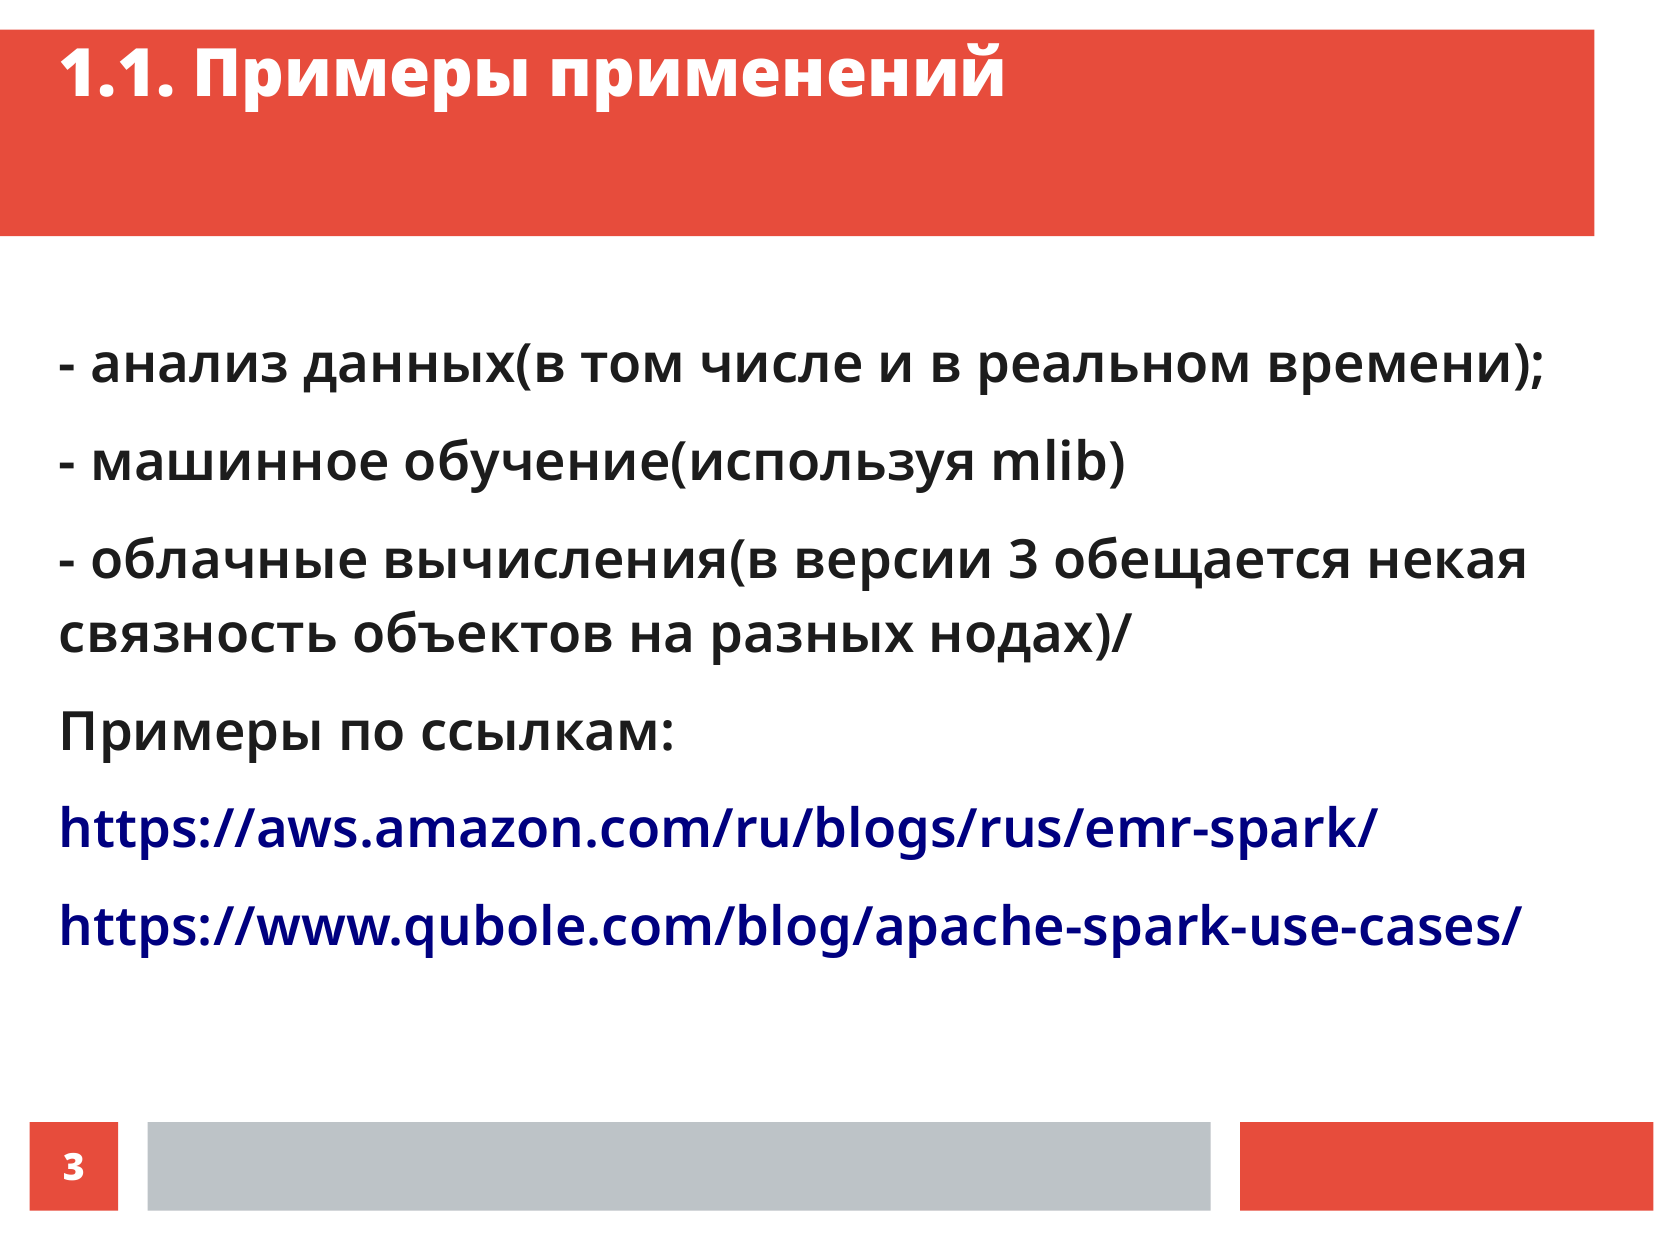

# 1.1. Примеры применений
- анализ данных(в том числе и в реальном времени);
- машинное обучение(используя mlib)
- облачные вычисления(в версии 3 обещается некая связность объектов на разных нодах)/
Примеры по ссылкам:
https://aws.amazon.com/ru/blogs/rus/emr-spark/
https://www.qubole.com/blog/apache-spark-use-cases/
3